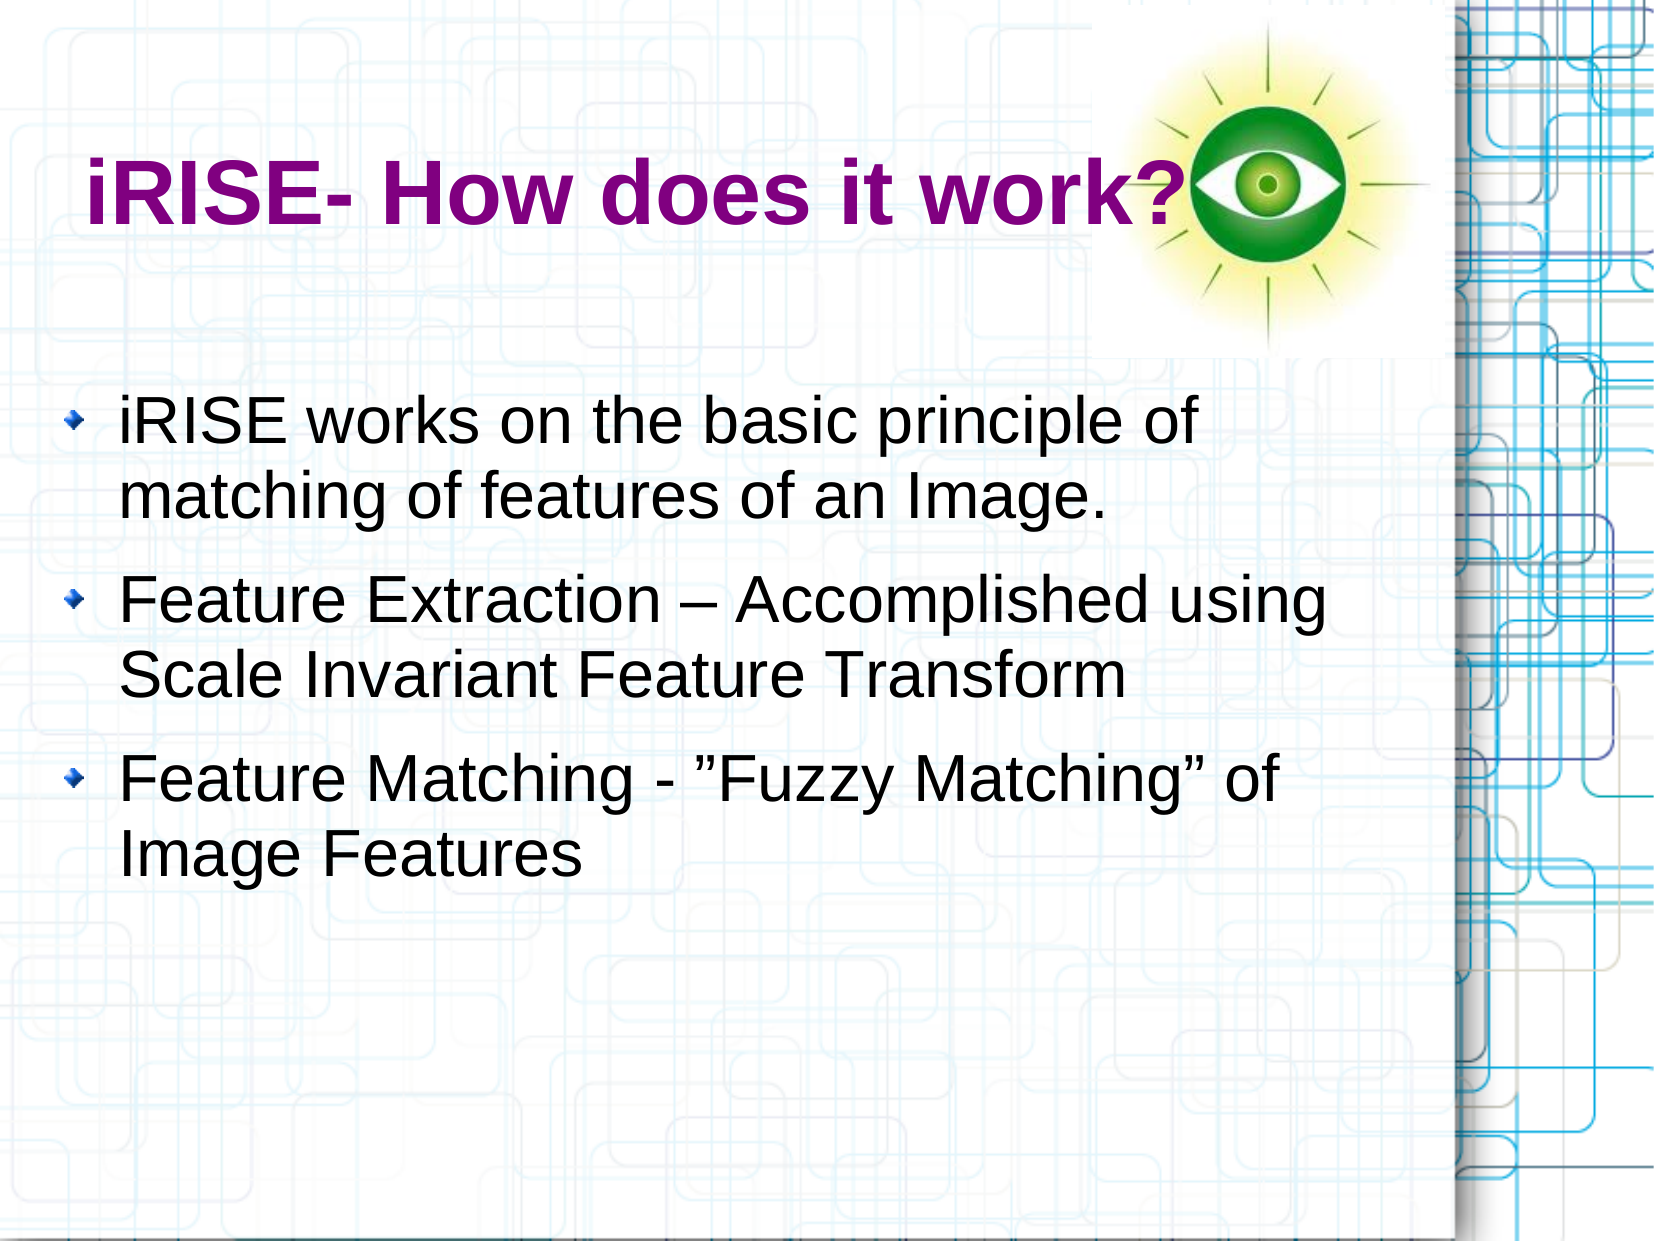

# iRISE- How does it work?
iRISE works on the basic principle of matching of features of an Image.
Feature Extraction – Accomplished using Scale Invariant Feature Transform
Feature Matching - ”Fuzzy Matching” of Image Features